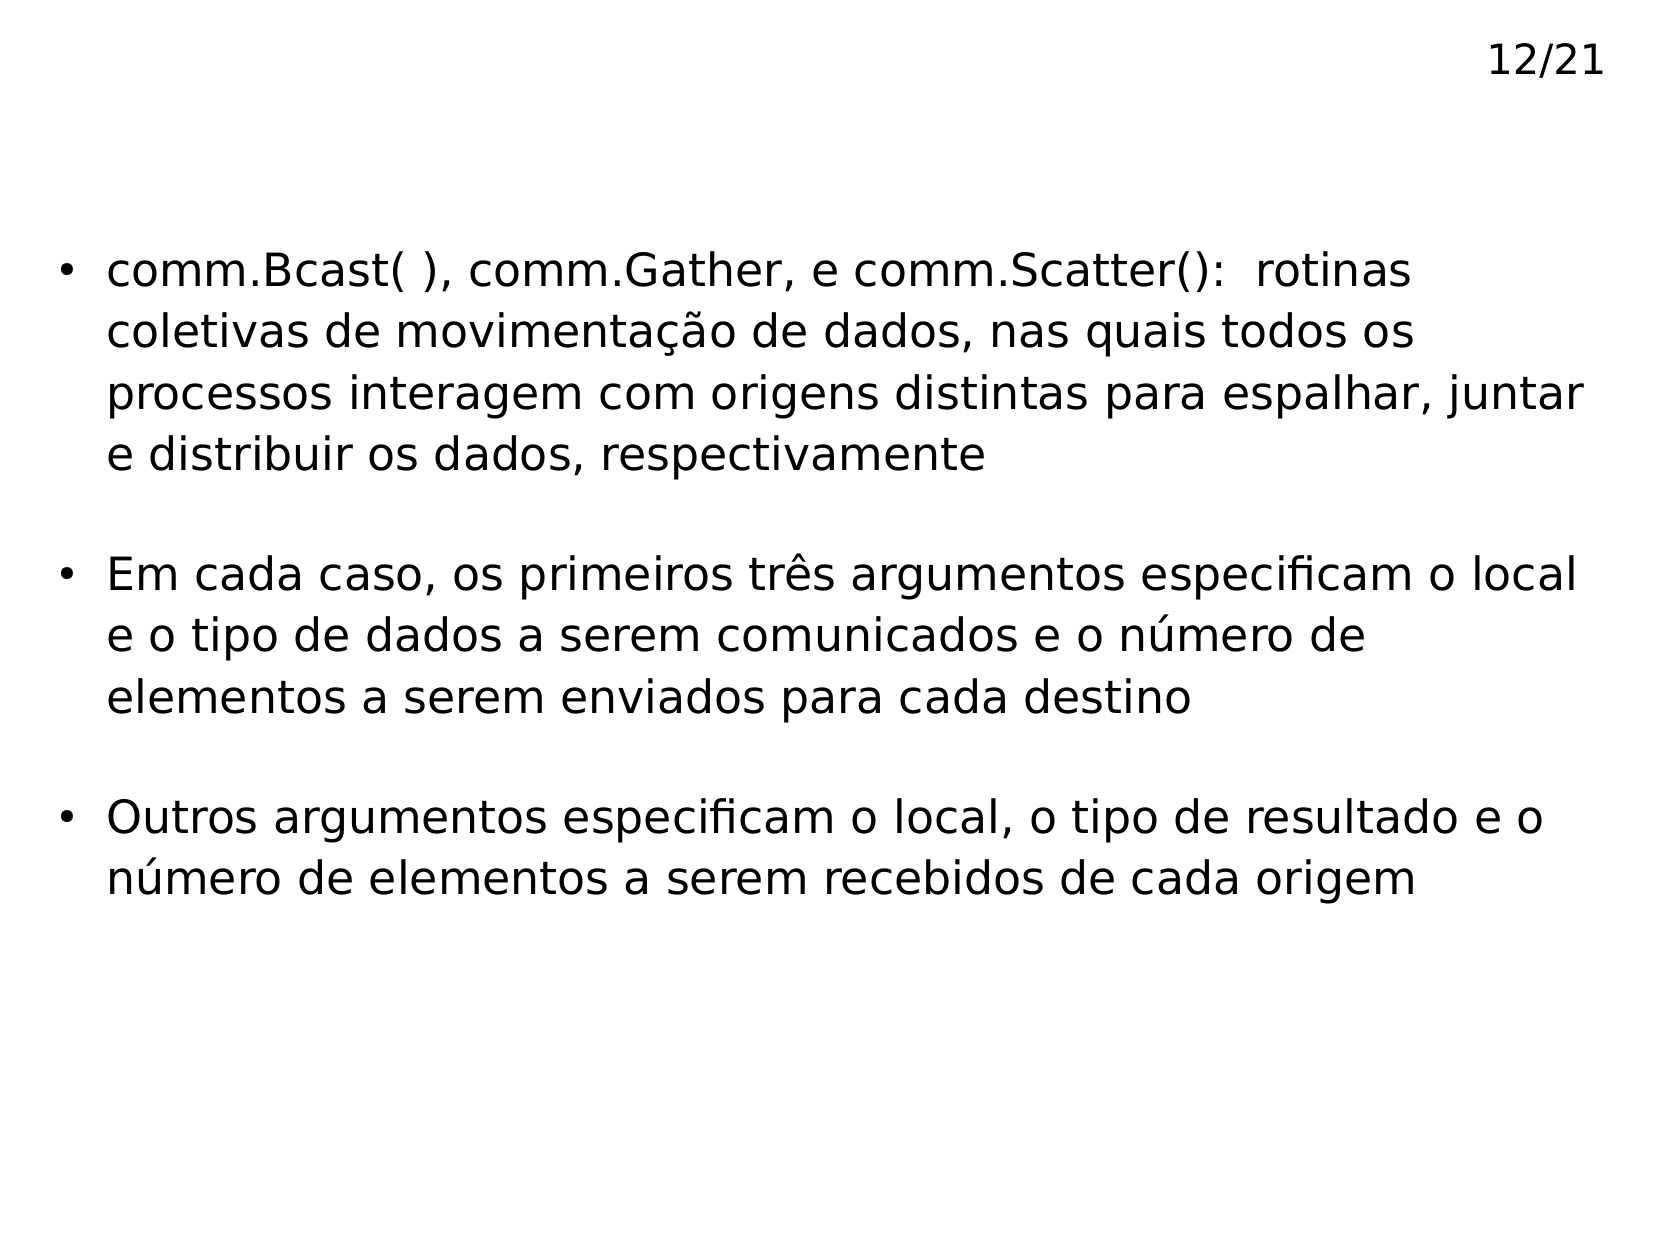

#
12
comm.Bcast( ), comm.Gather, e comm.Scatter(): rotinas coletivas de movimentação de dados, nas quais todos os processos interagem com origens distintas para espalhar, juntar e distribuir os dados, respectivamente
Em cada caso, os primeiros três argumentos especificam o local e o tipo de dados a serem comunicados e o número de elementos a serem enviados para cada destino
Outros argumentos especificam o local, o tipo de resultado e o número de elementos a serem recebidos de cada origem